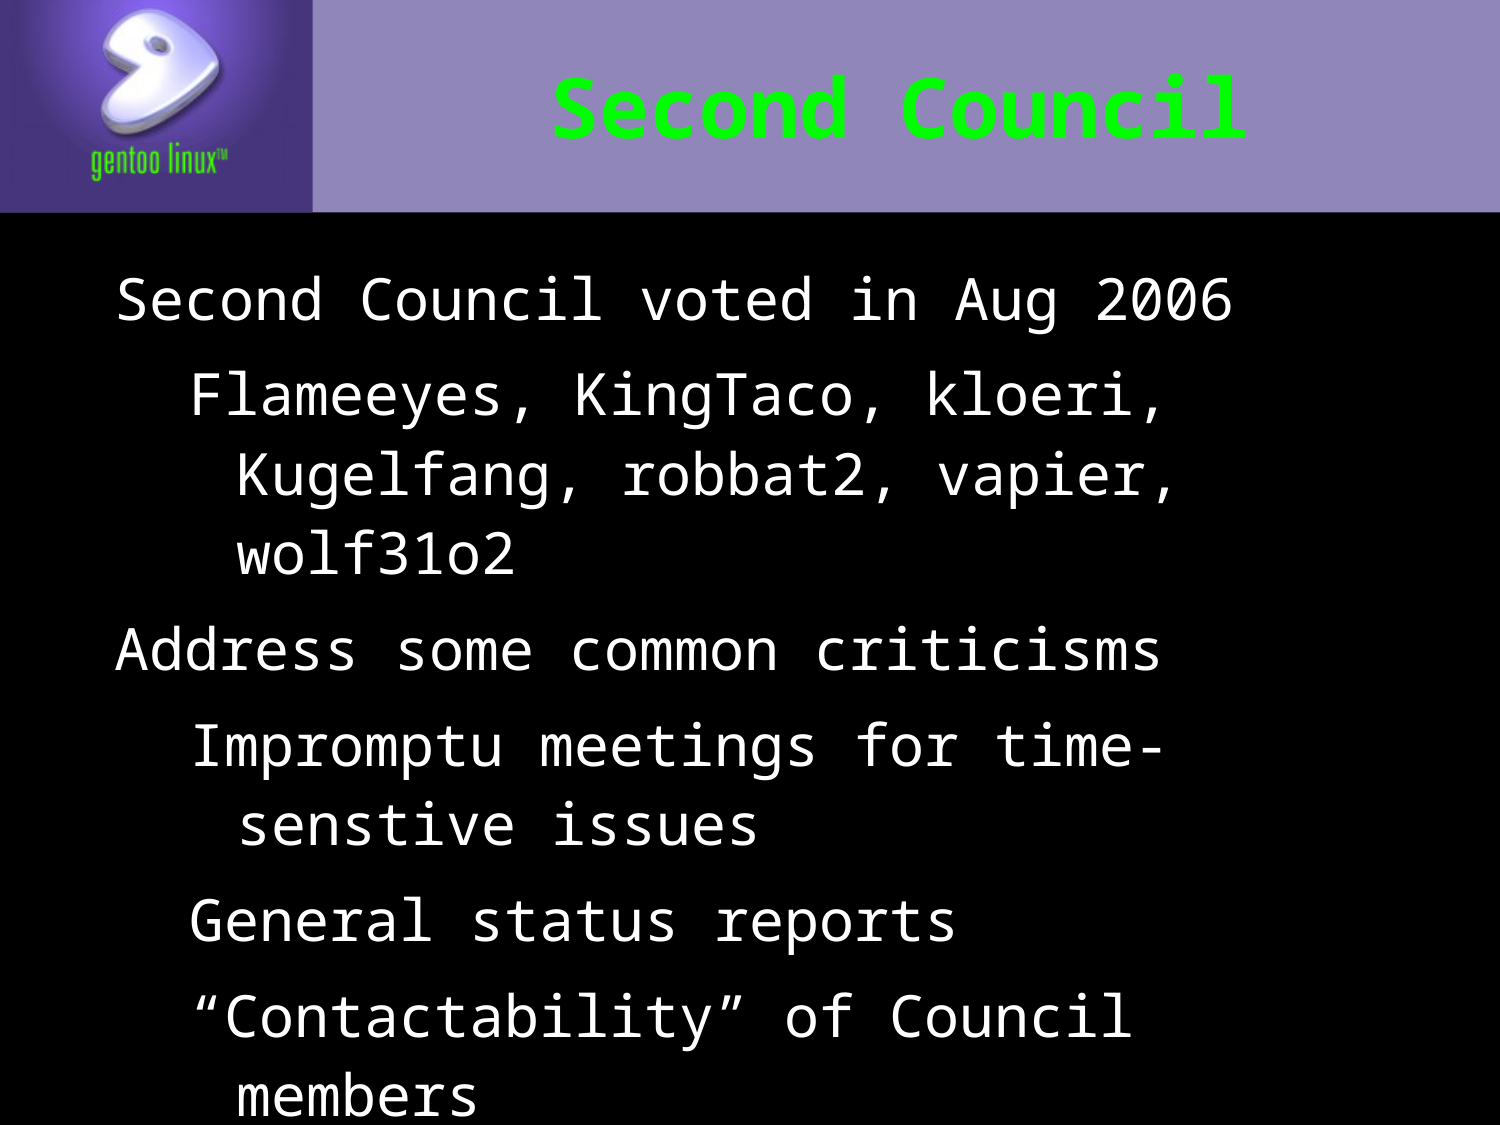

# Second Council
Second Council voted in Aug 2006
Flameeyes, KingTaco, kloeri, Kugelfang, robbat2, vapier, wolf31o2
Address some common criticisms
Impromptu meetings for time-senstive issues
General status reports
“Contactability” of Council members